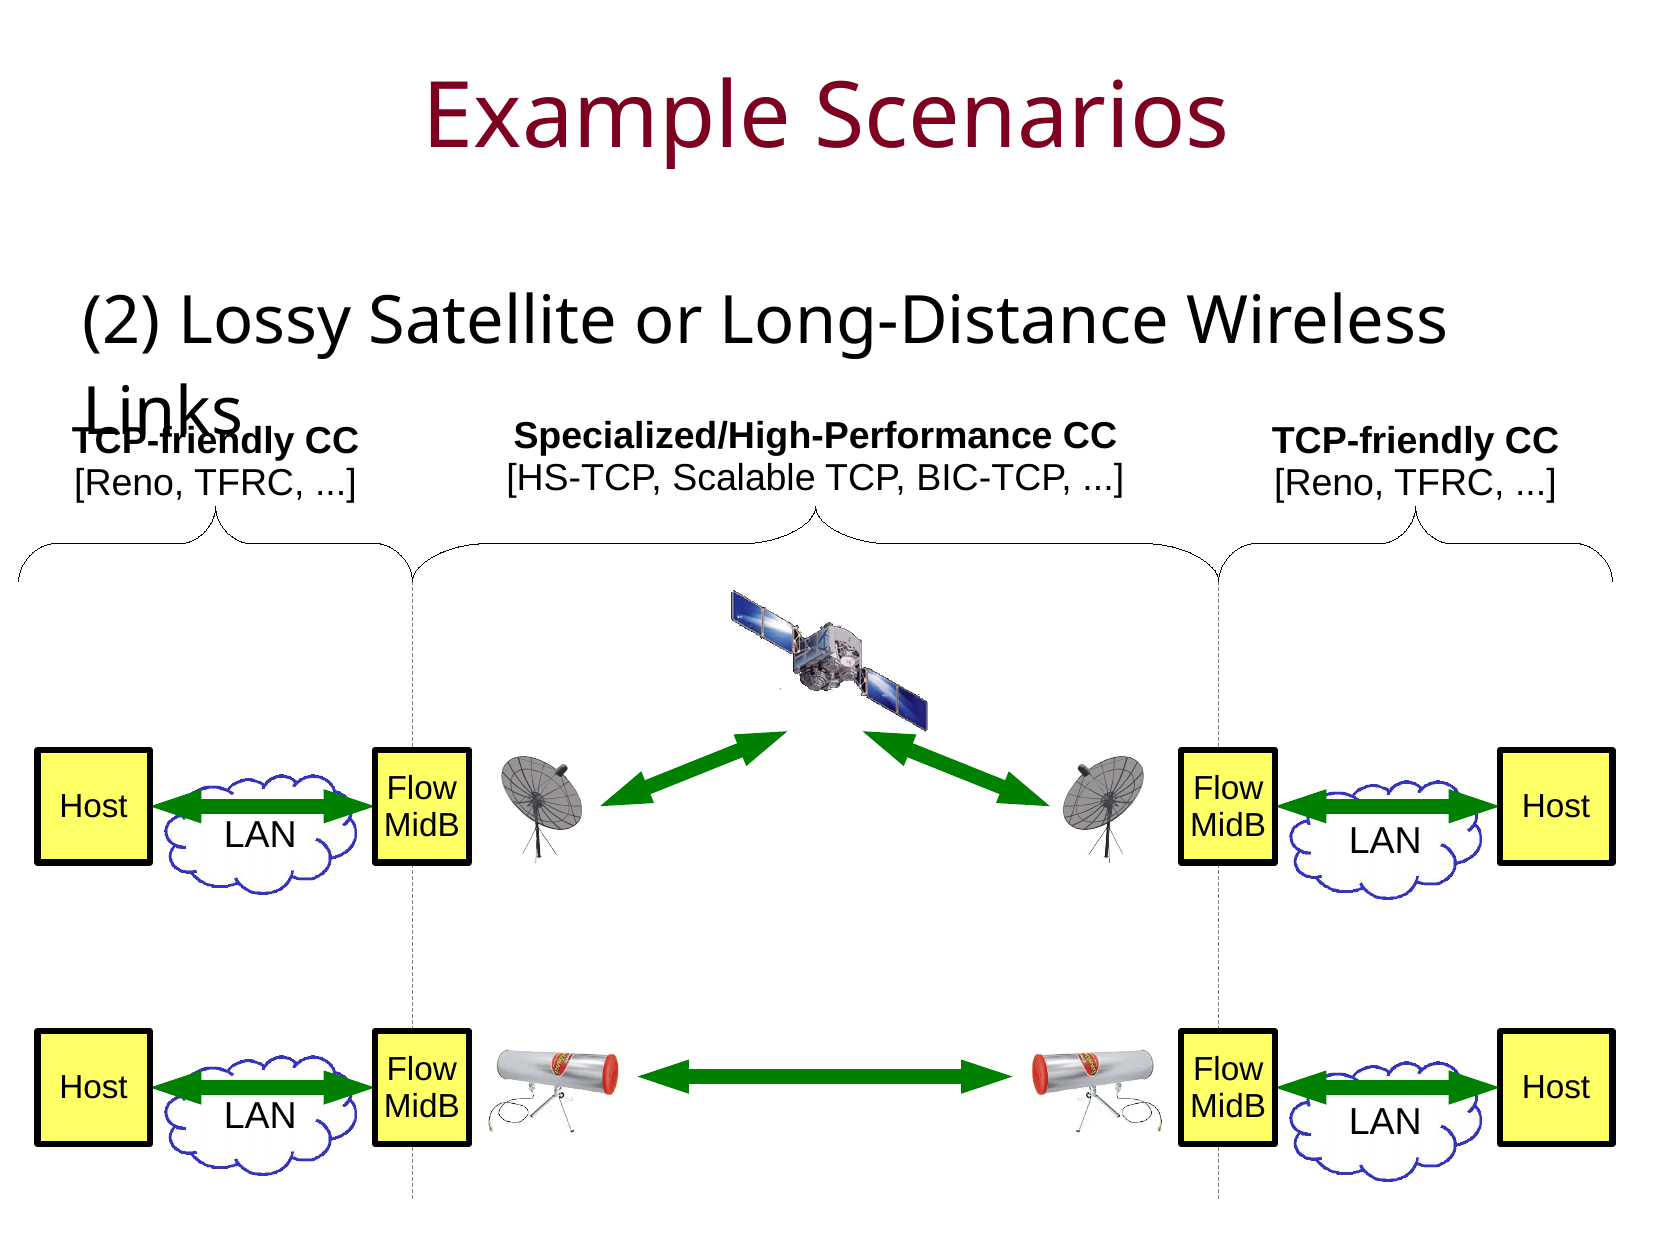

# Example Scenarios
(2) Lossy Satellite or Long-Distance Wireless Links
Specialized/High-Performance CC
[HS-TCP, Scalable TCP, BIC-TCP, ...]
TCP-friendly CC
[Reno, TFRC, ...]
TCP-friendly CC
[Reno, TFRC, ...]
Host
Flow
MidB
Flow
MidB
Host
LAN
LAN
Host
Flow
MidB
Flow
MidB
Host
LAN
LAN